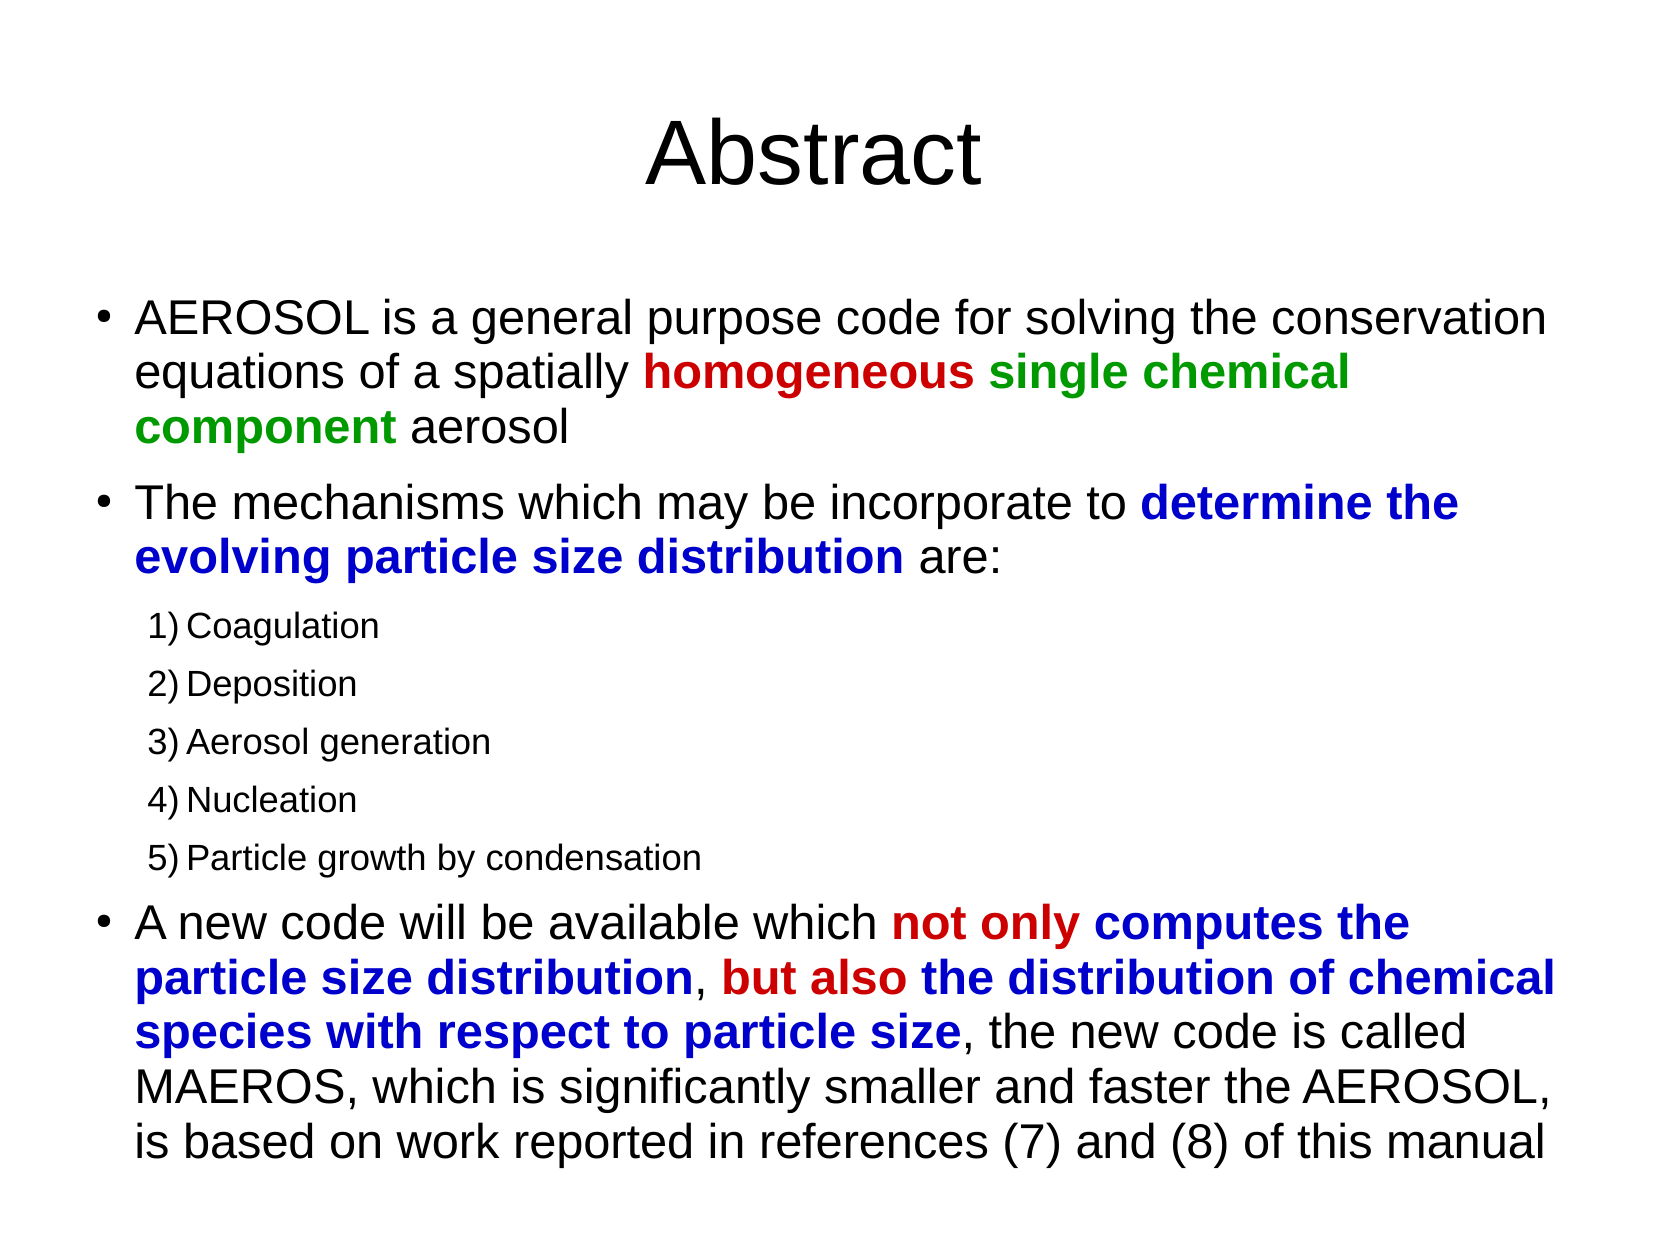

# Abstract
AEROSOL is a general purpose code for solving the conservation equations of a spatially homogeneous single chemical component aerosol
The mechanisms which may be incorporate to determine the evolving particle size distribution are:
Coagulation
Deposition
Aerosol generation
Nucleation
Particle growth by condensation
A new code will be available which not only computes the particle size distribution, but also the distribution of chemical species with respect to particle size, the new code is called MAEROS, which is significantly smaller and faster the AEROSOL, is based on work reported in references (7) and (8) of this manual